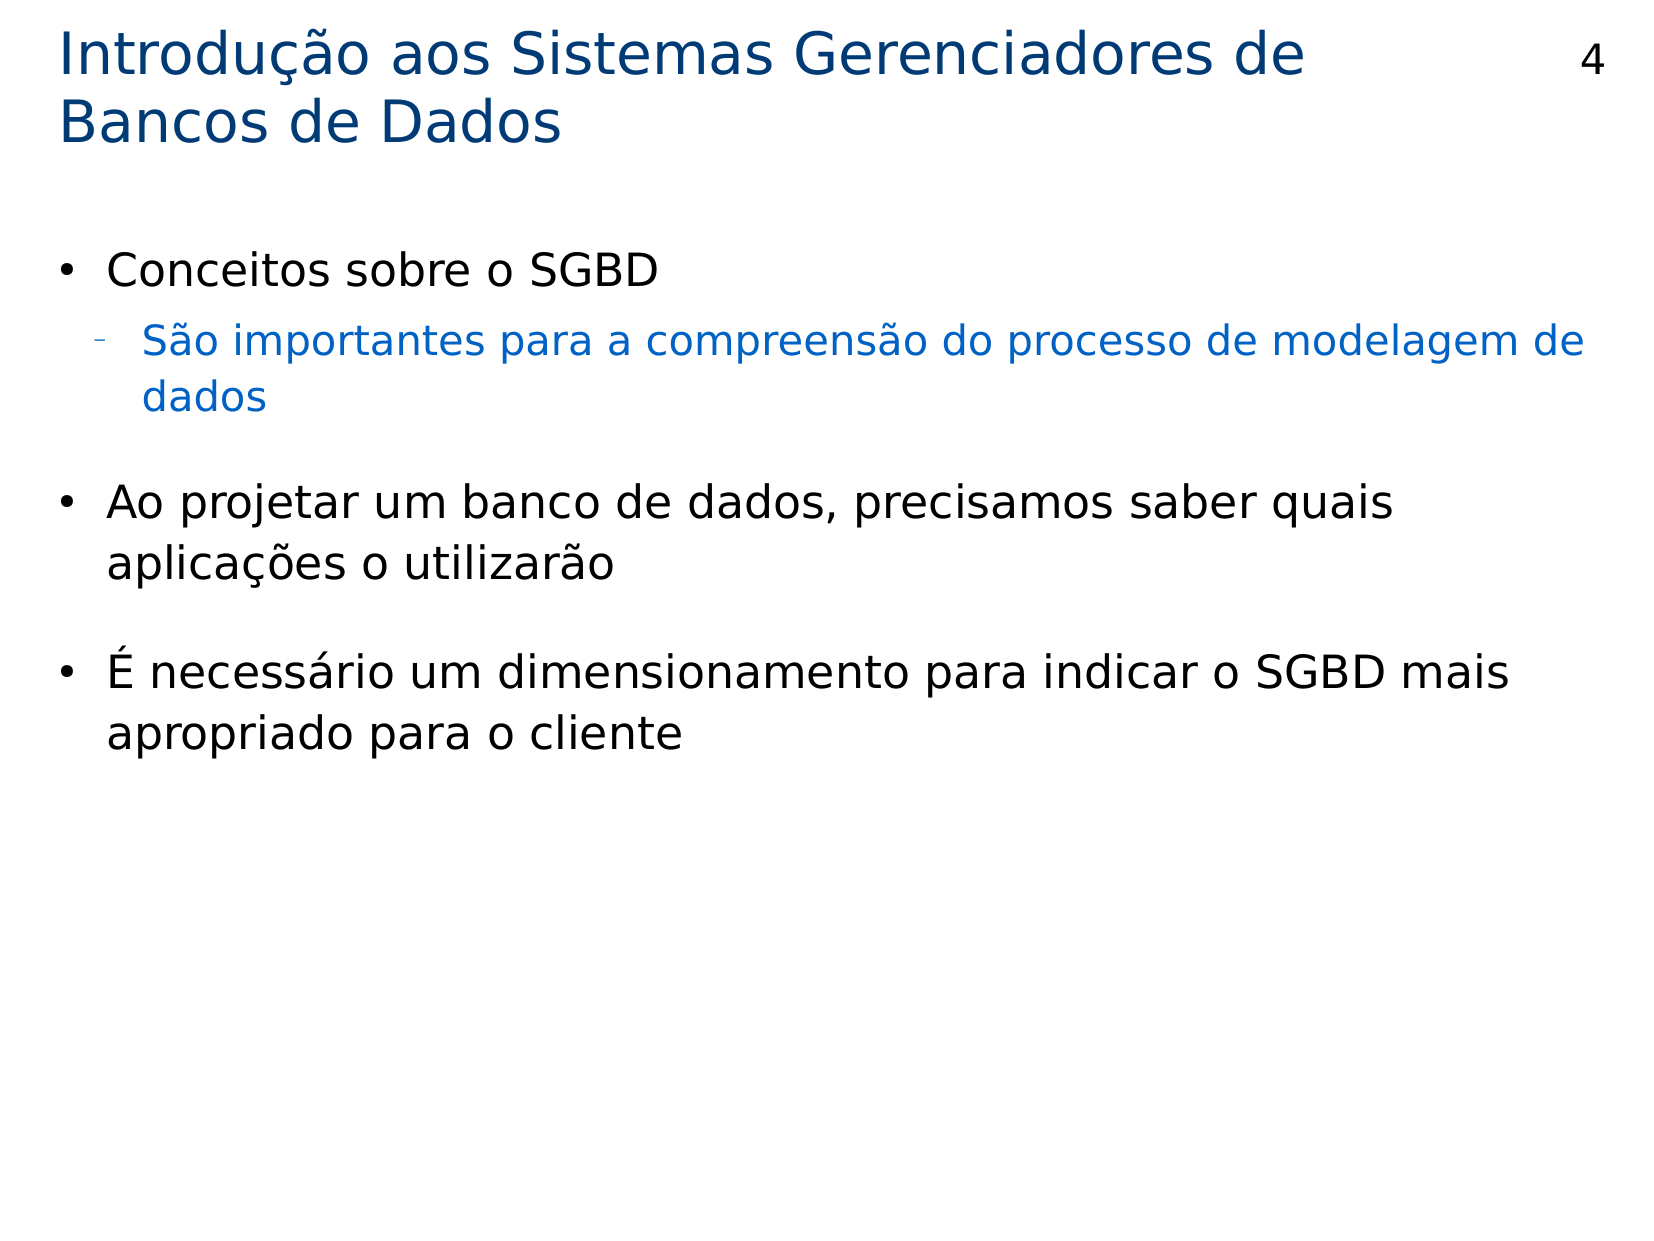

# Introdução aos Sistemas Gerenciadores de Bancos de Dados
4
Conceitos sobre o SGBD
São importantes para a compreensão do processo de modelagem de dados
Ao projetar um banco de dados, precisamos saber quais aplicações o utilizarão
É necessário um dimensionamento para indicar o SGBD mais apropriado para o cliente